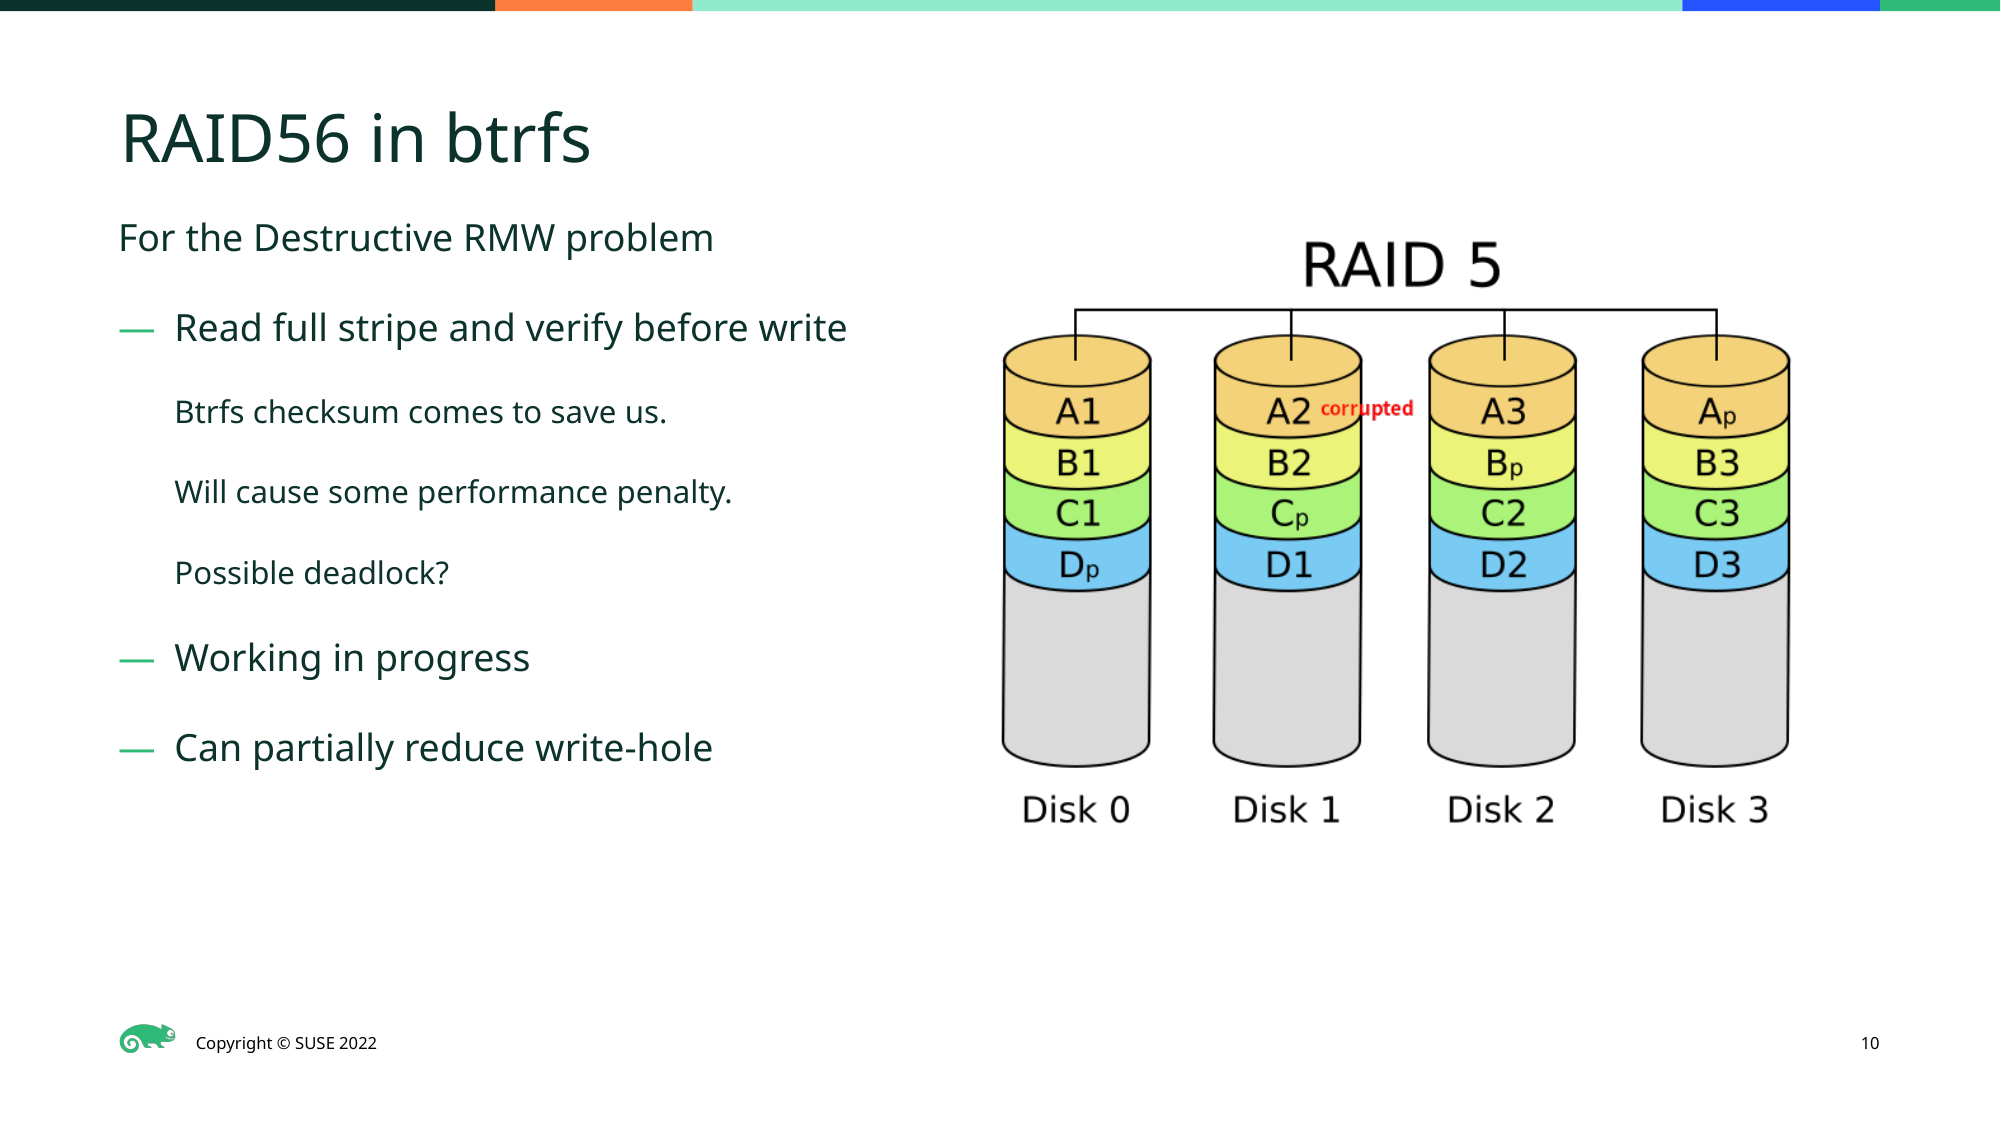

# RAID56 in btrfs
For the Destructive RMW problem
Read full stripe and verify before write
Btrfs checksum comes to save us.
Will cause some performance penalty.
Possible deadlock?
Working in progress
Can partially reduce write-hole
10